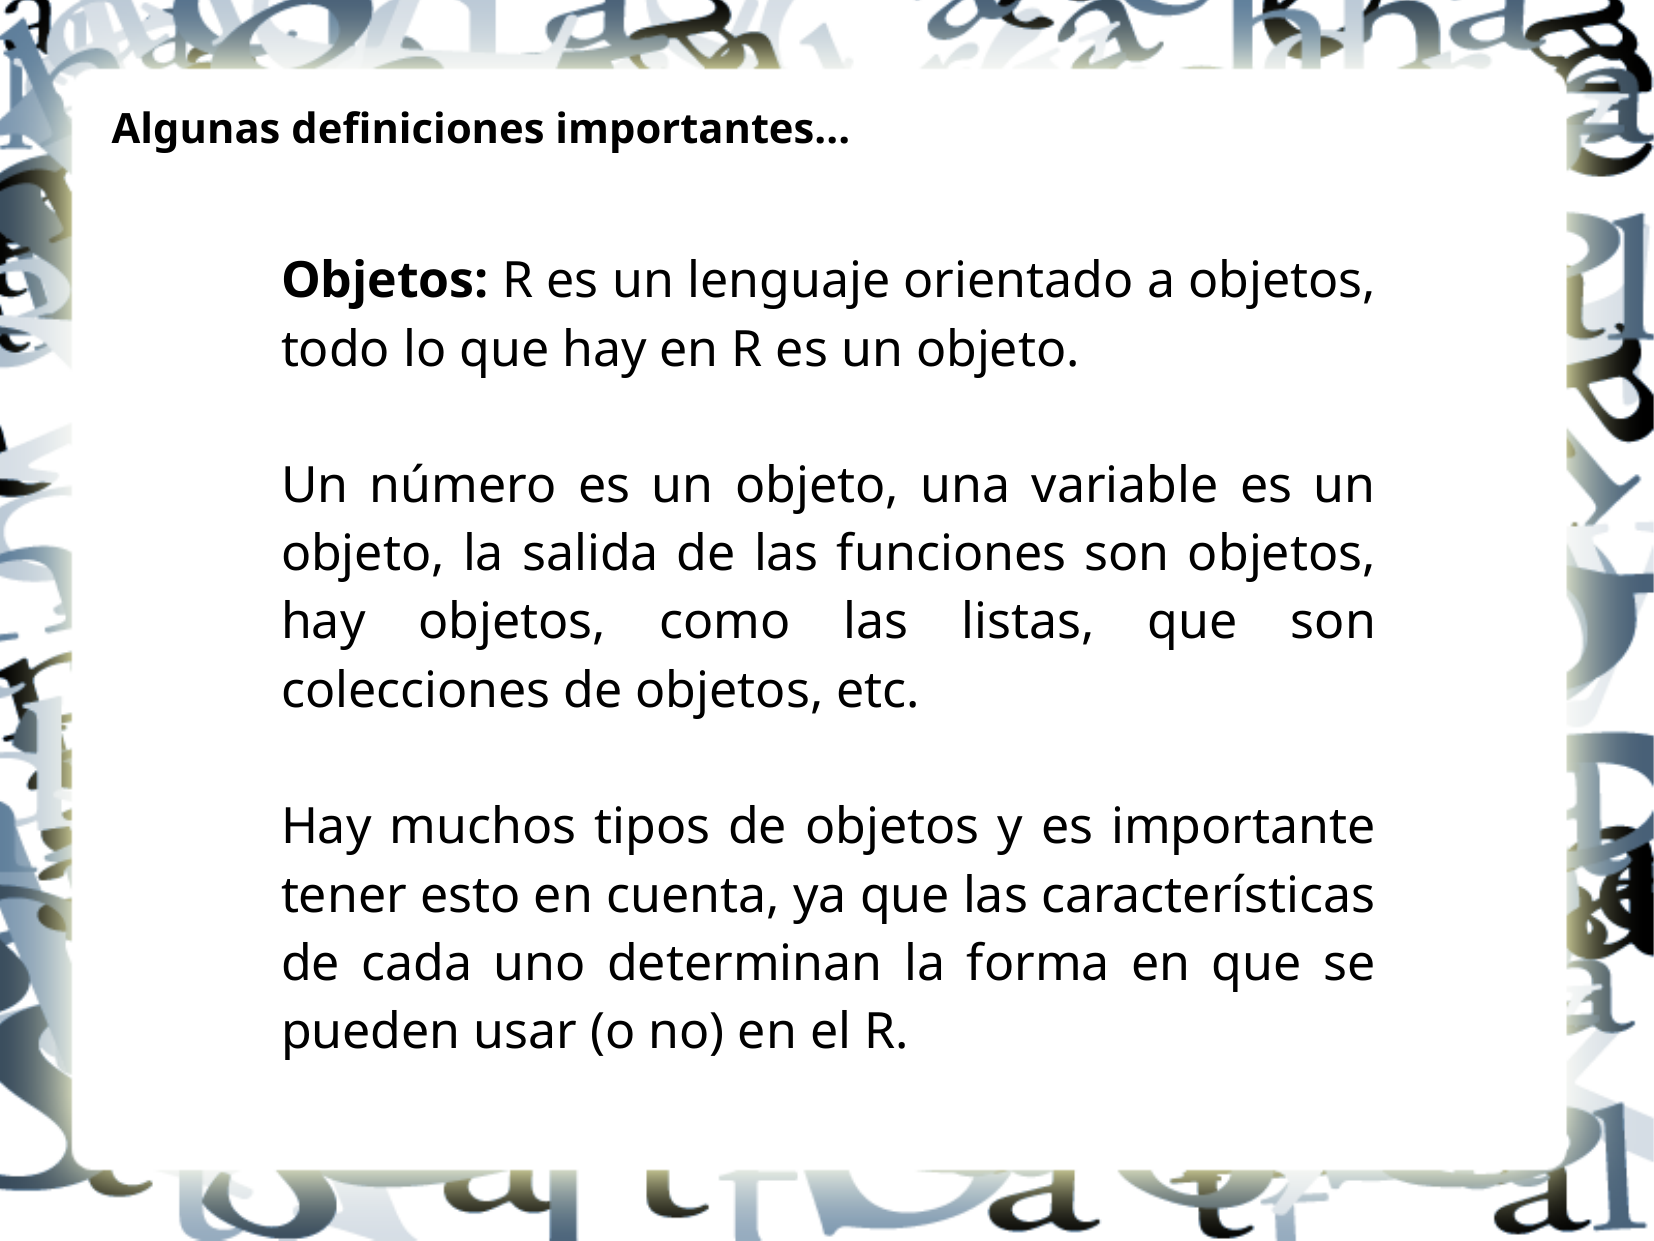

Algunas definiciones importantes...
Objetos: R es un lenguaje orientado a objetos, todo lo que hay en R es un objeto.
Un número es un objeto, una variable es un objeto, la salida de las funciones son objetos, hay objetos, como las listas, que son colecciones de objetos, etc.
Hay muchos tipos de objetos y es importante tener esto en cuenta, ya que las características de cada uno determinan la forma en que se pueden usar (o no) en el R.